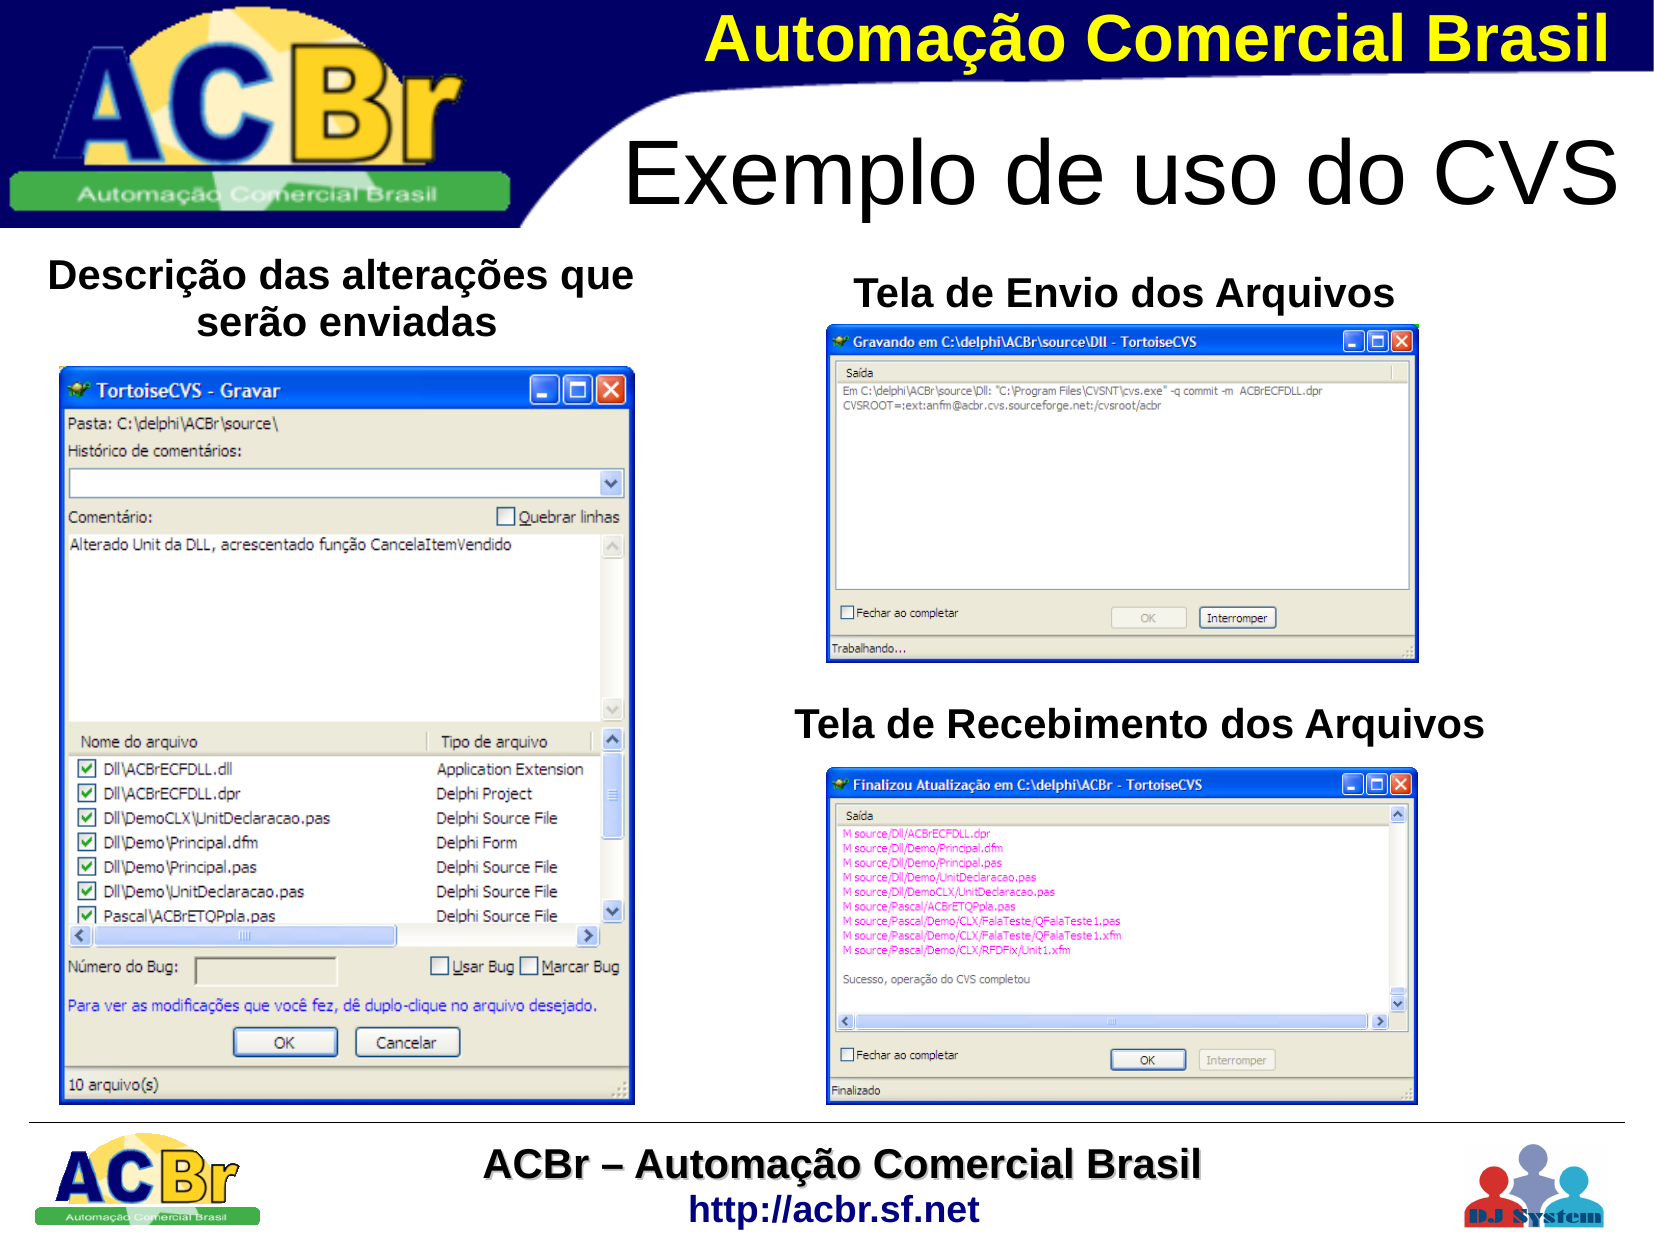

# Exemplo de uso do CVS
Descrição das alterações que
 serão enviadas
Tela de Envio dos Arquivos
Tela de Recebimento dos Arquivos